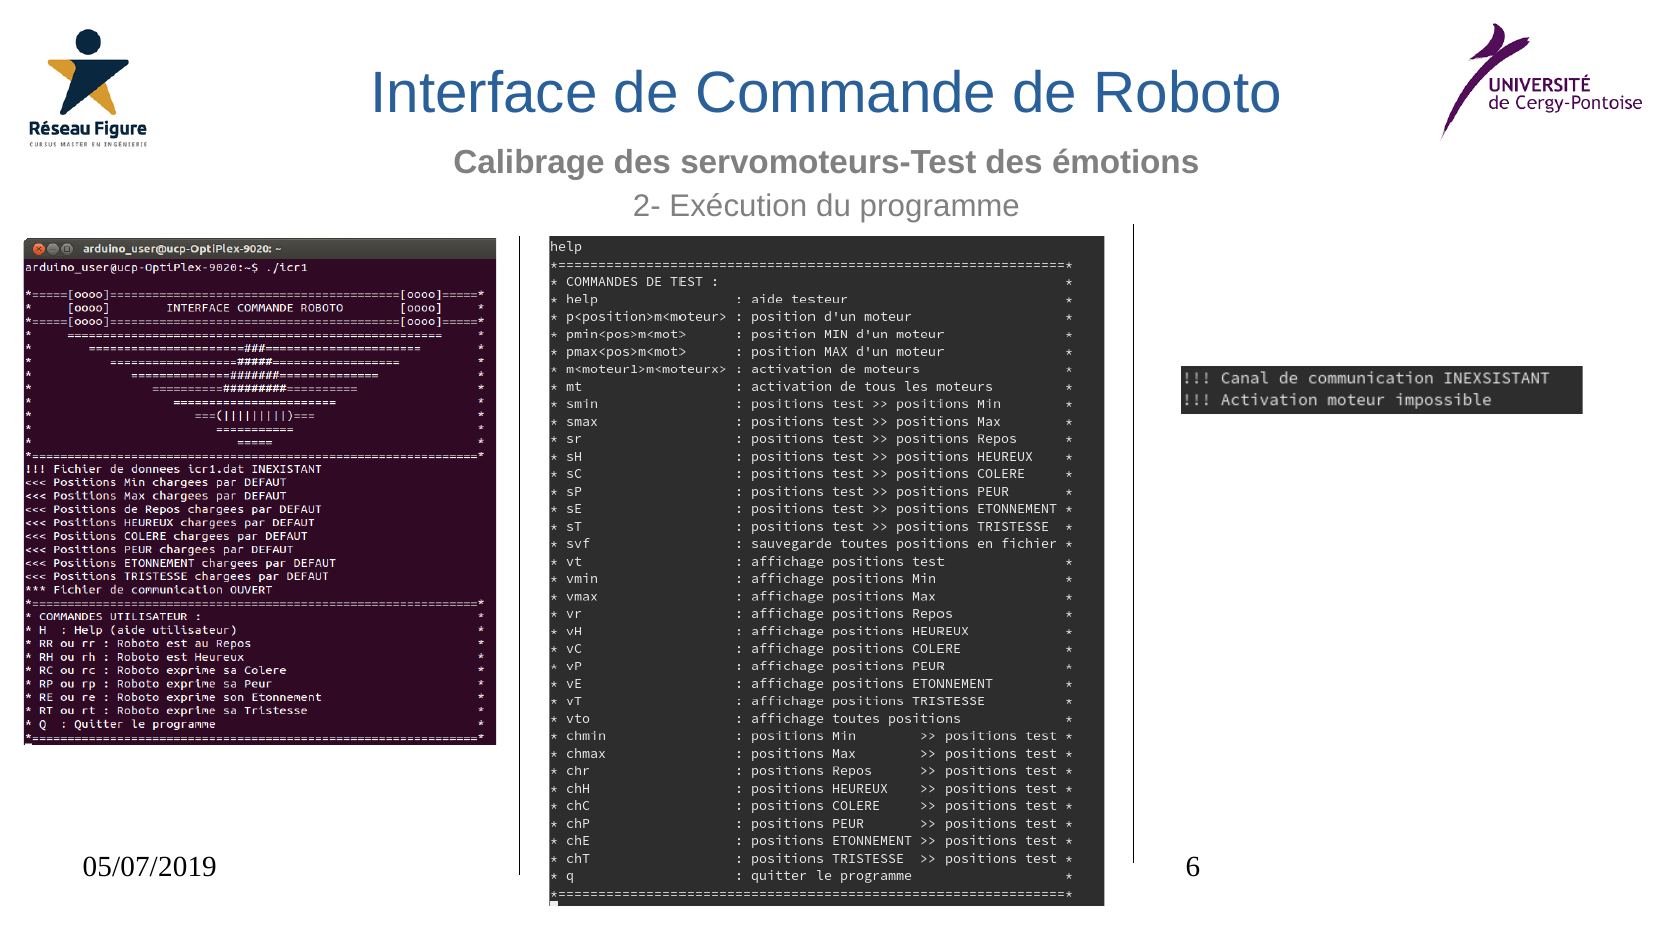

# Interface de Commande de Roboto
Calibrage des servomoteurs-Test des émotions
2- Exécution du programme
05/07/2019